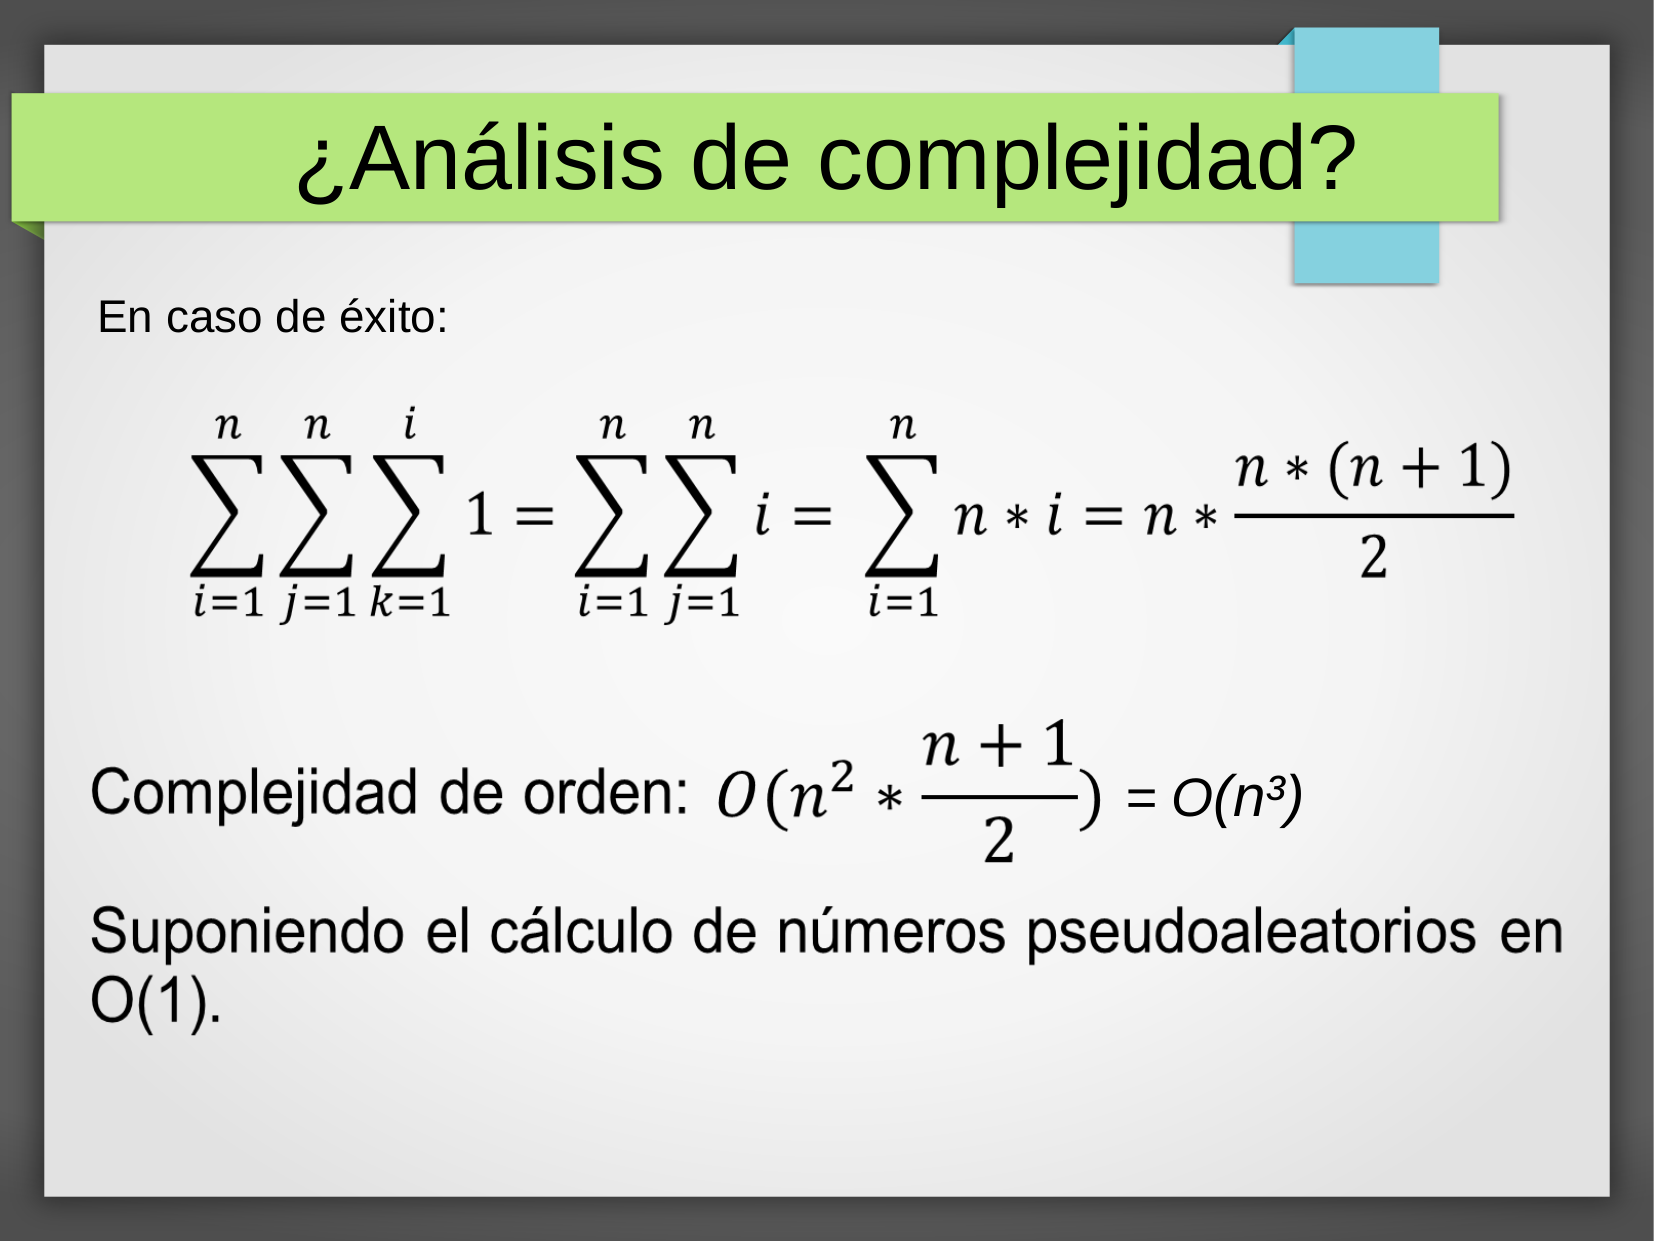

# ¿Análisis de complejidad?
En caso de éxito:
= O(n³)